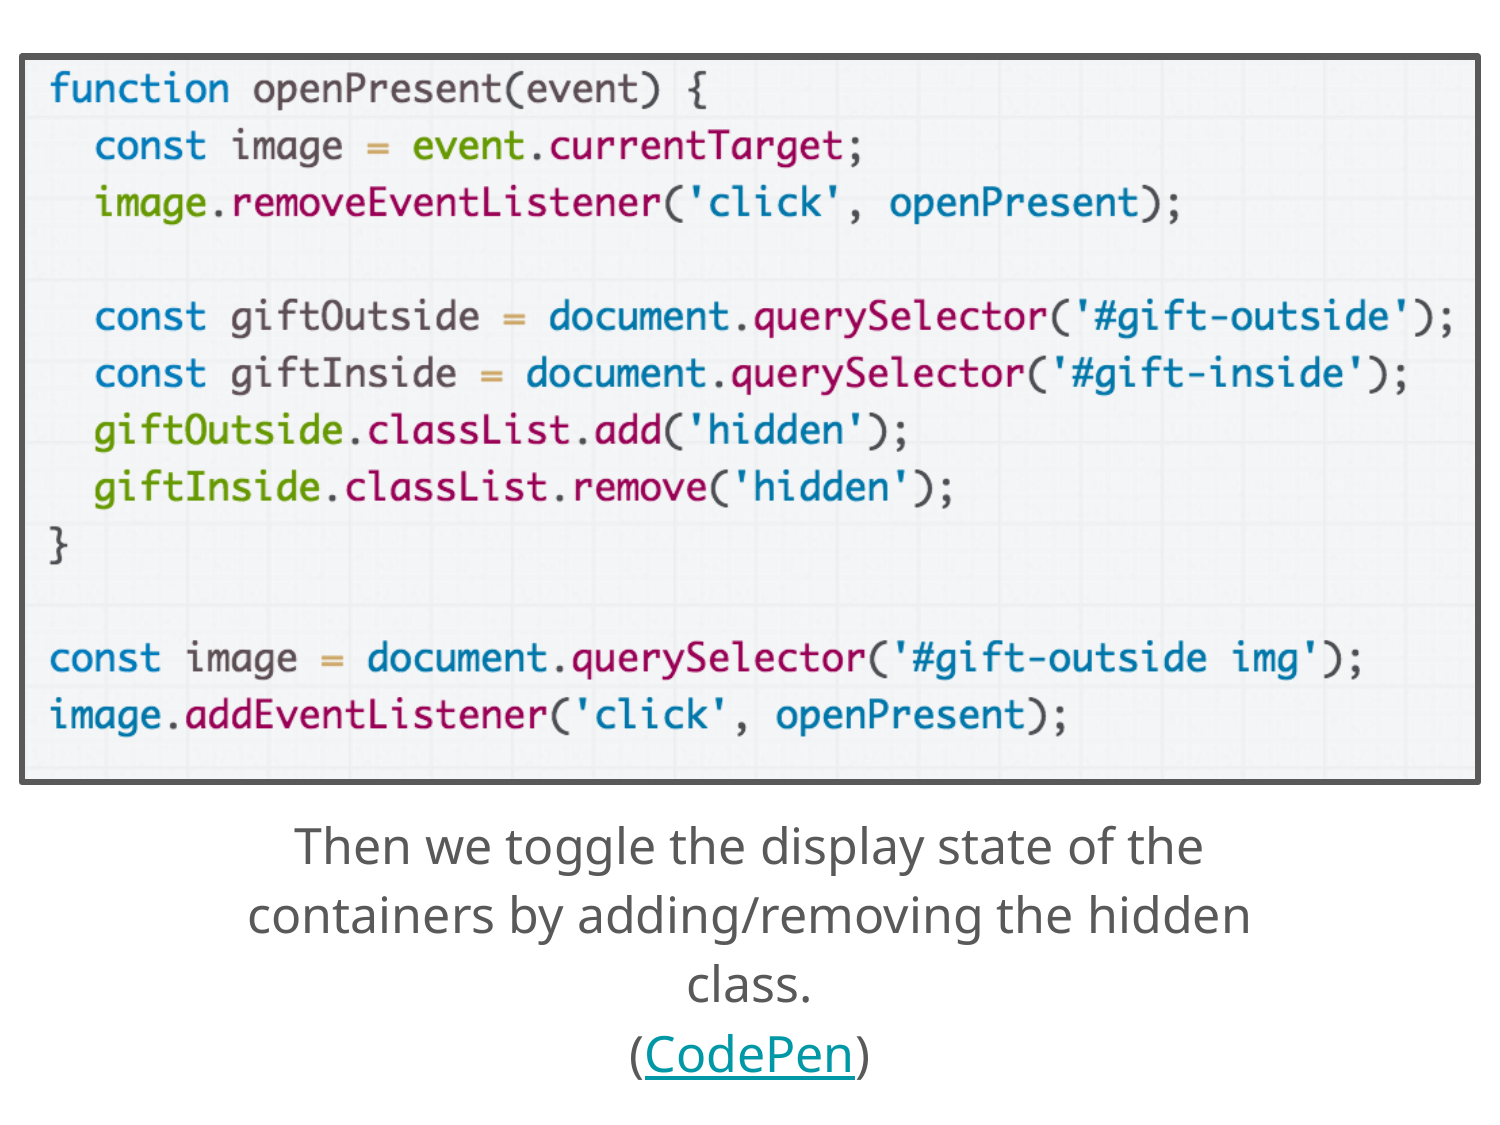

# Then we toggle the display state of the containers by adding/removing the hidden class.
(CodePen)